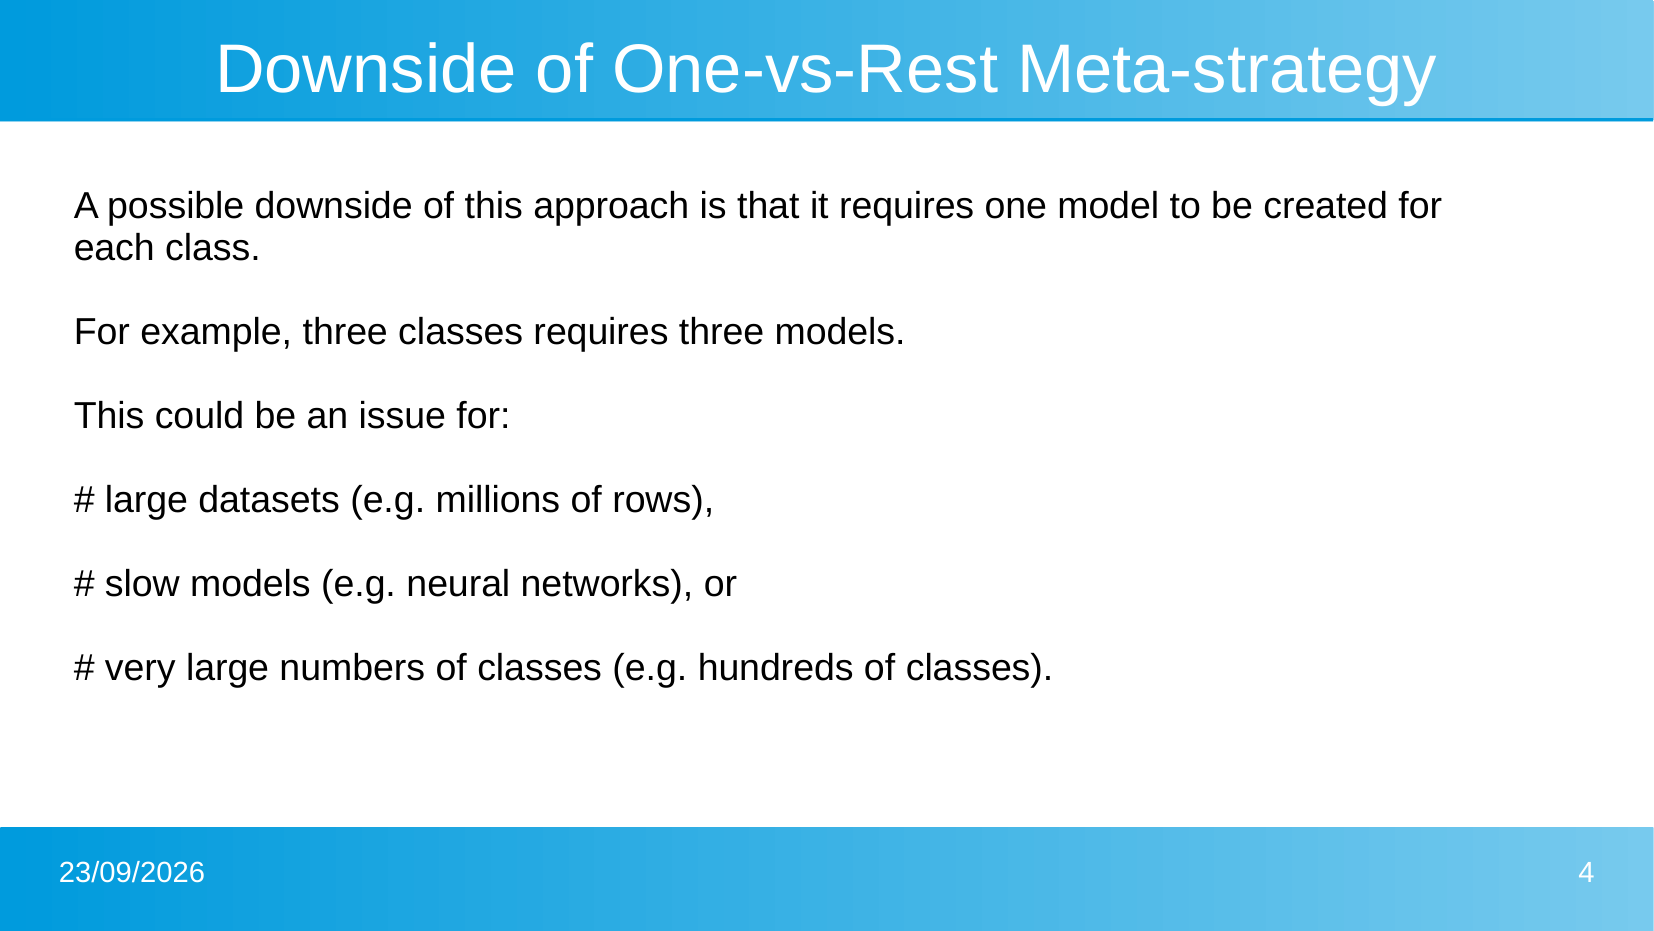

# Downside of One-vs-Rest Meta-strategy
A possible downside of this approach is that it requires one model to be created for each class.
For example, three classes requires three models.
This could be an issue for:
# large datasets (e.g. millions of rows),
# slow models (e.g. neural networks), or
# very large numbers of classes (e.g. hundreds of classes).
4